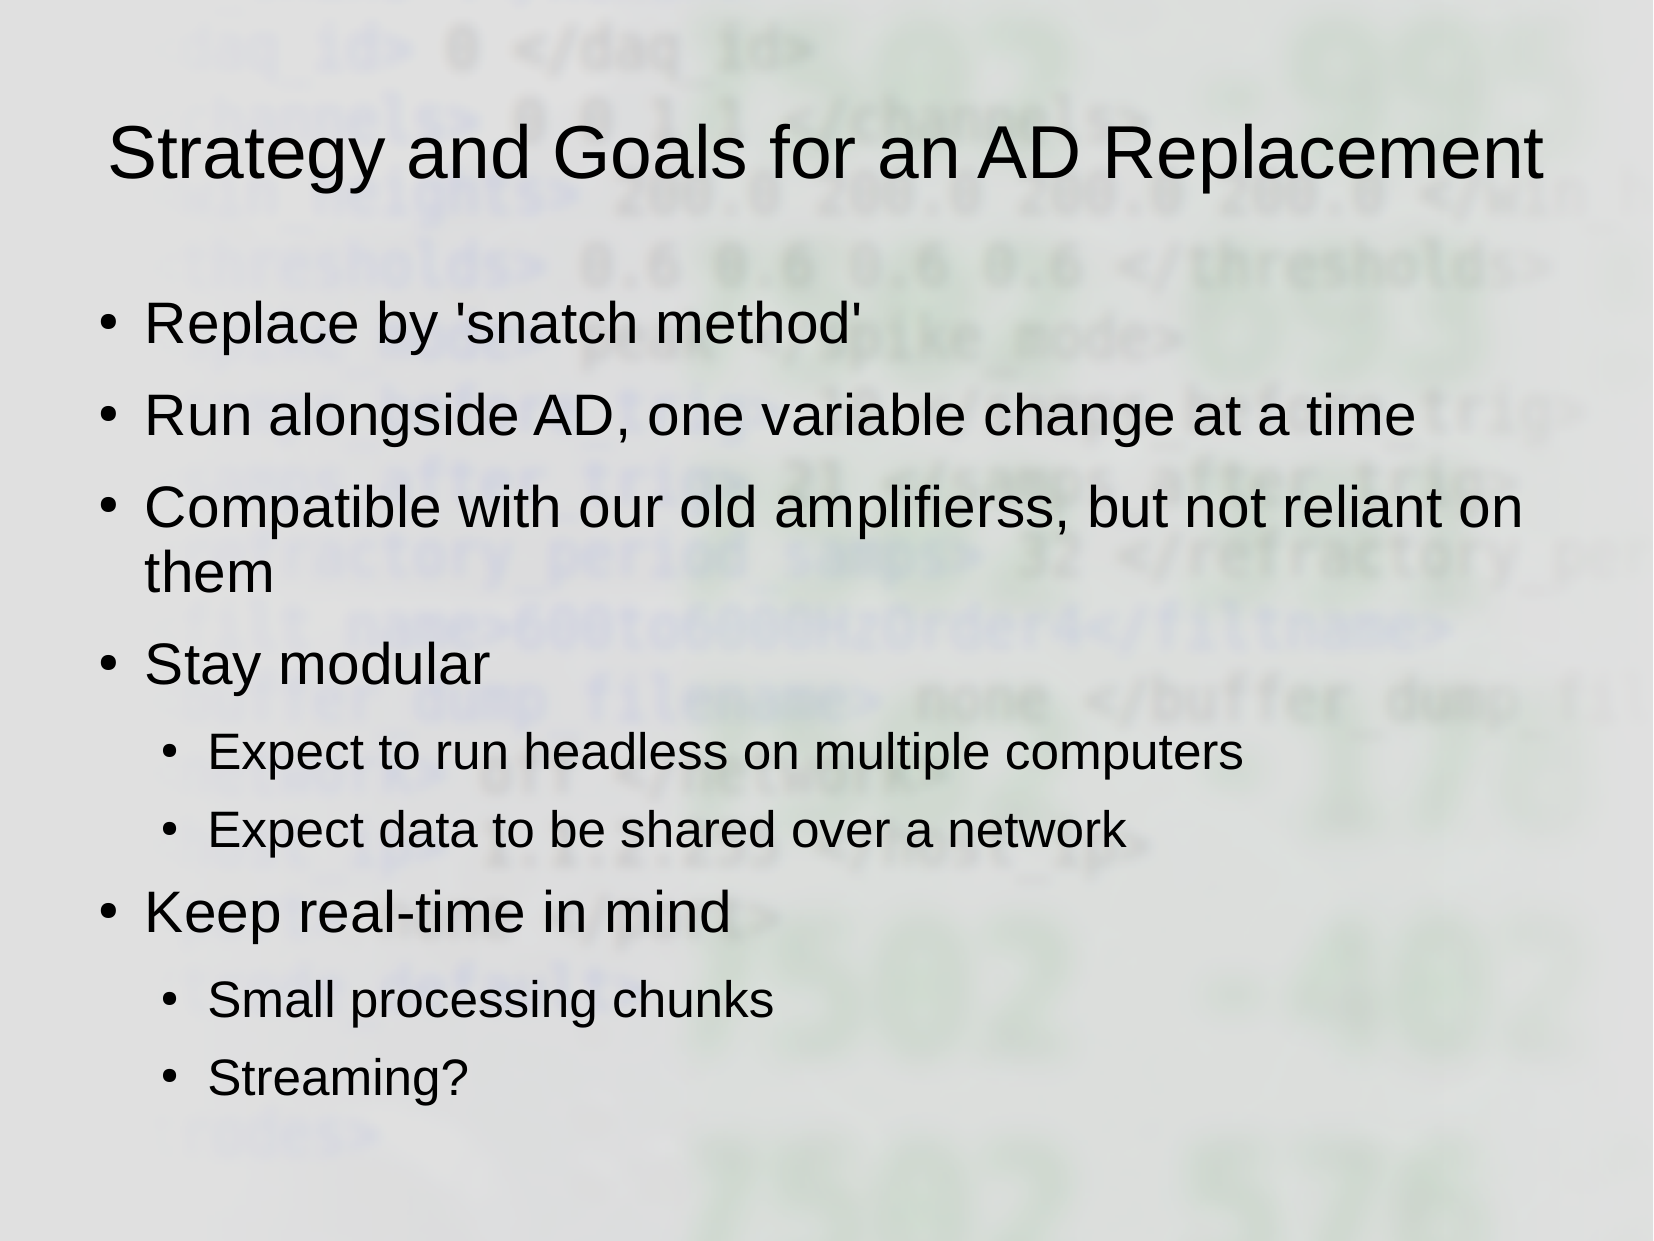

# Strategy and Goals for an AD Replacement
Replace by 'snatch method'
Run alongside AD, one variable change at a time
Compatible with our old amplifierss, but not reliant on them
Stay modular
Expect to run headless on multiple computers
Expect data to be shared over a network
Keep real-time in mind
Small processing chunks
Streaming?